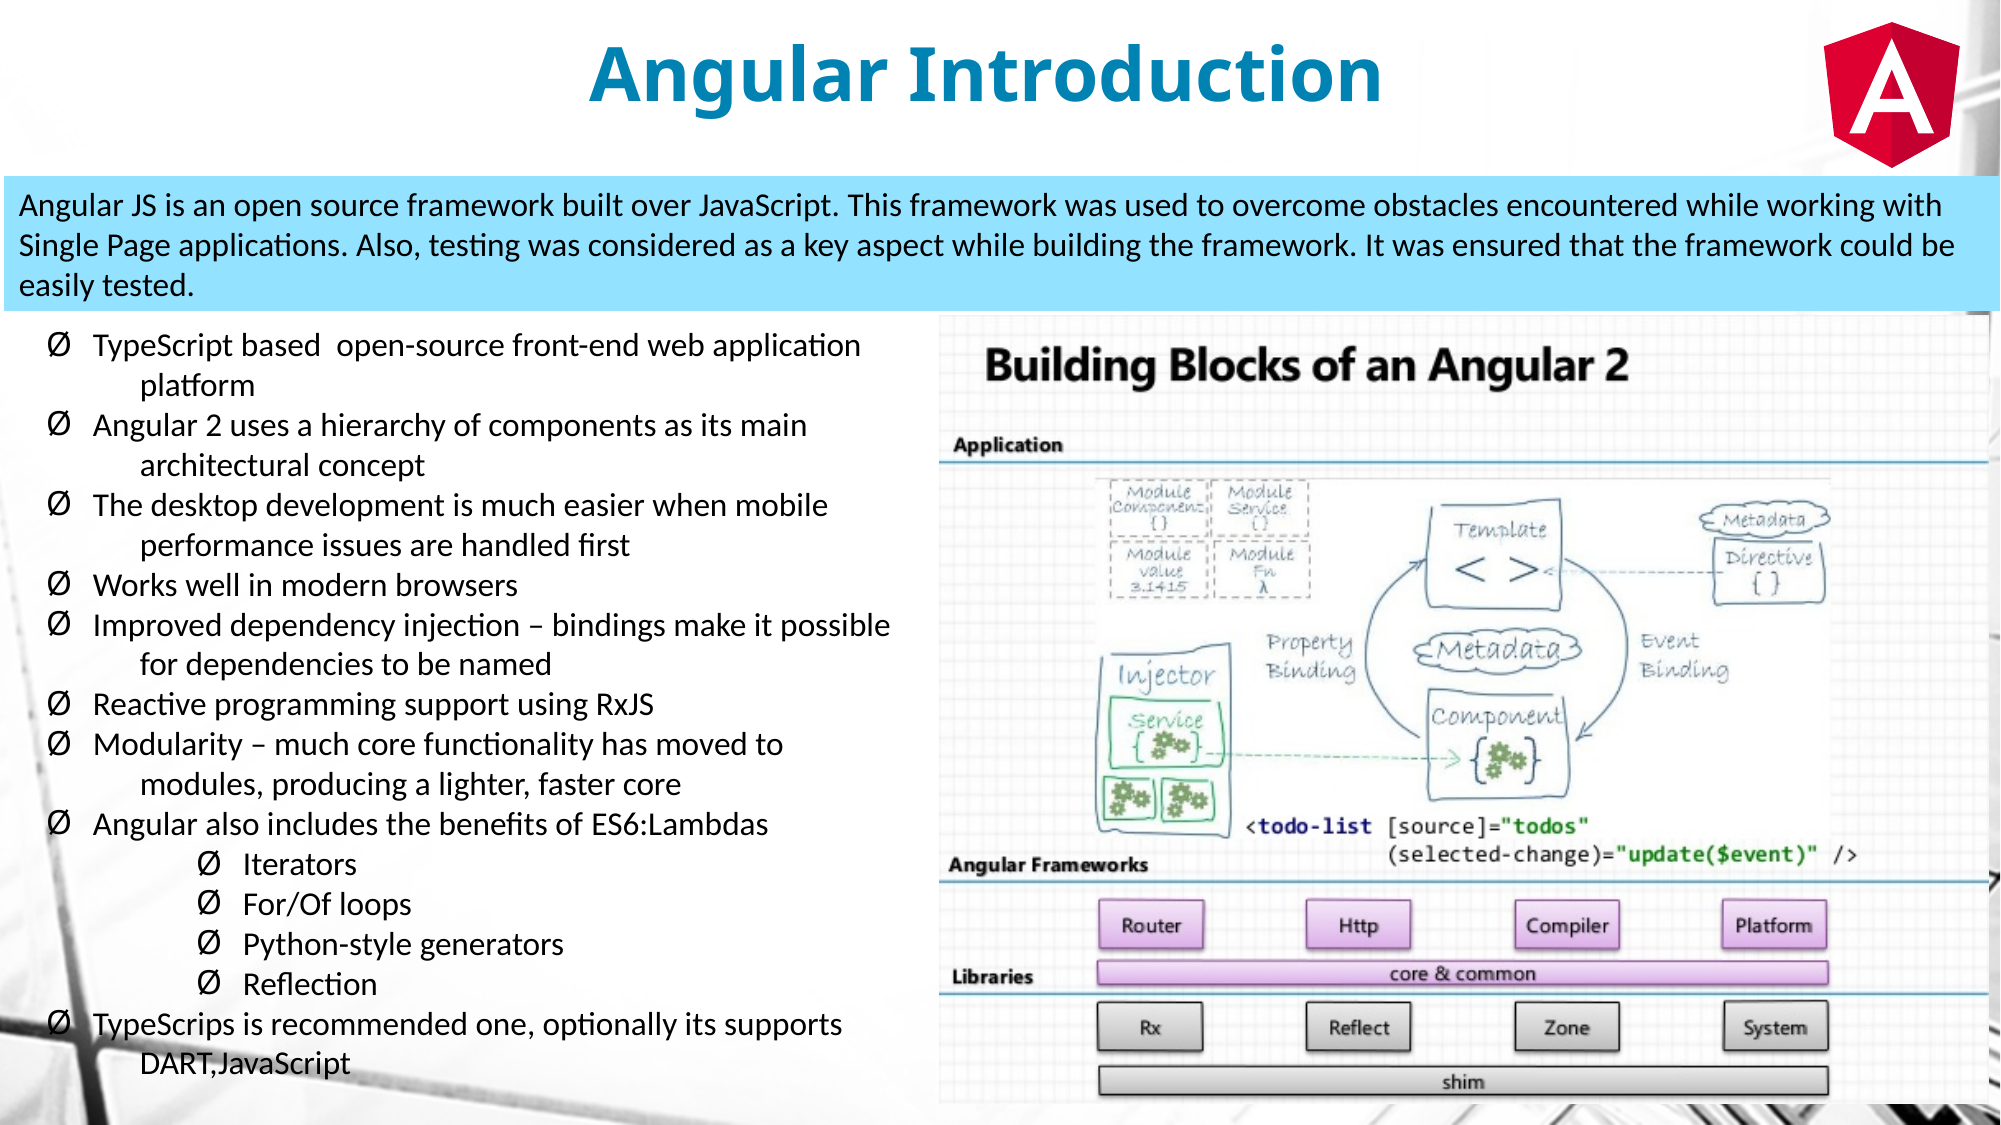

Angular Introduction
Angular JS is an open source framework built over JavaScript. This framework was used to overcome obstacles encountered while working with Single Page applications. Also, testing was considered as a key aspect while building the framework. It was ensured that the framework could be easily tested.
TypeScript based open-source front-end web application platform
Angular 2 uses a hierarchy of components as its main architectural concept
The desktop development is much easier when mobile performance issues are handled first
Works well in modern browsers
Improved dependency injection – bindings make it possible for dependencies to be named
Reactive programming support using RxJS
Modularity – much core functionality has moved to modules, producing a lighter, faster core
Angular also includes the benefits of ES6:Lambdas
Iterators
For/Of loops
Python-style generators
Reflection
TypeScrips is recommended one, optionally its supports DART,JavaScript